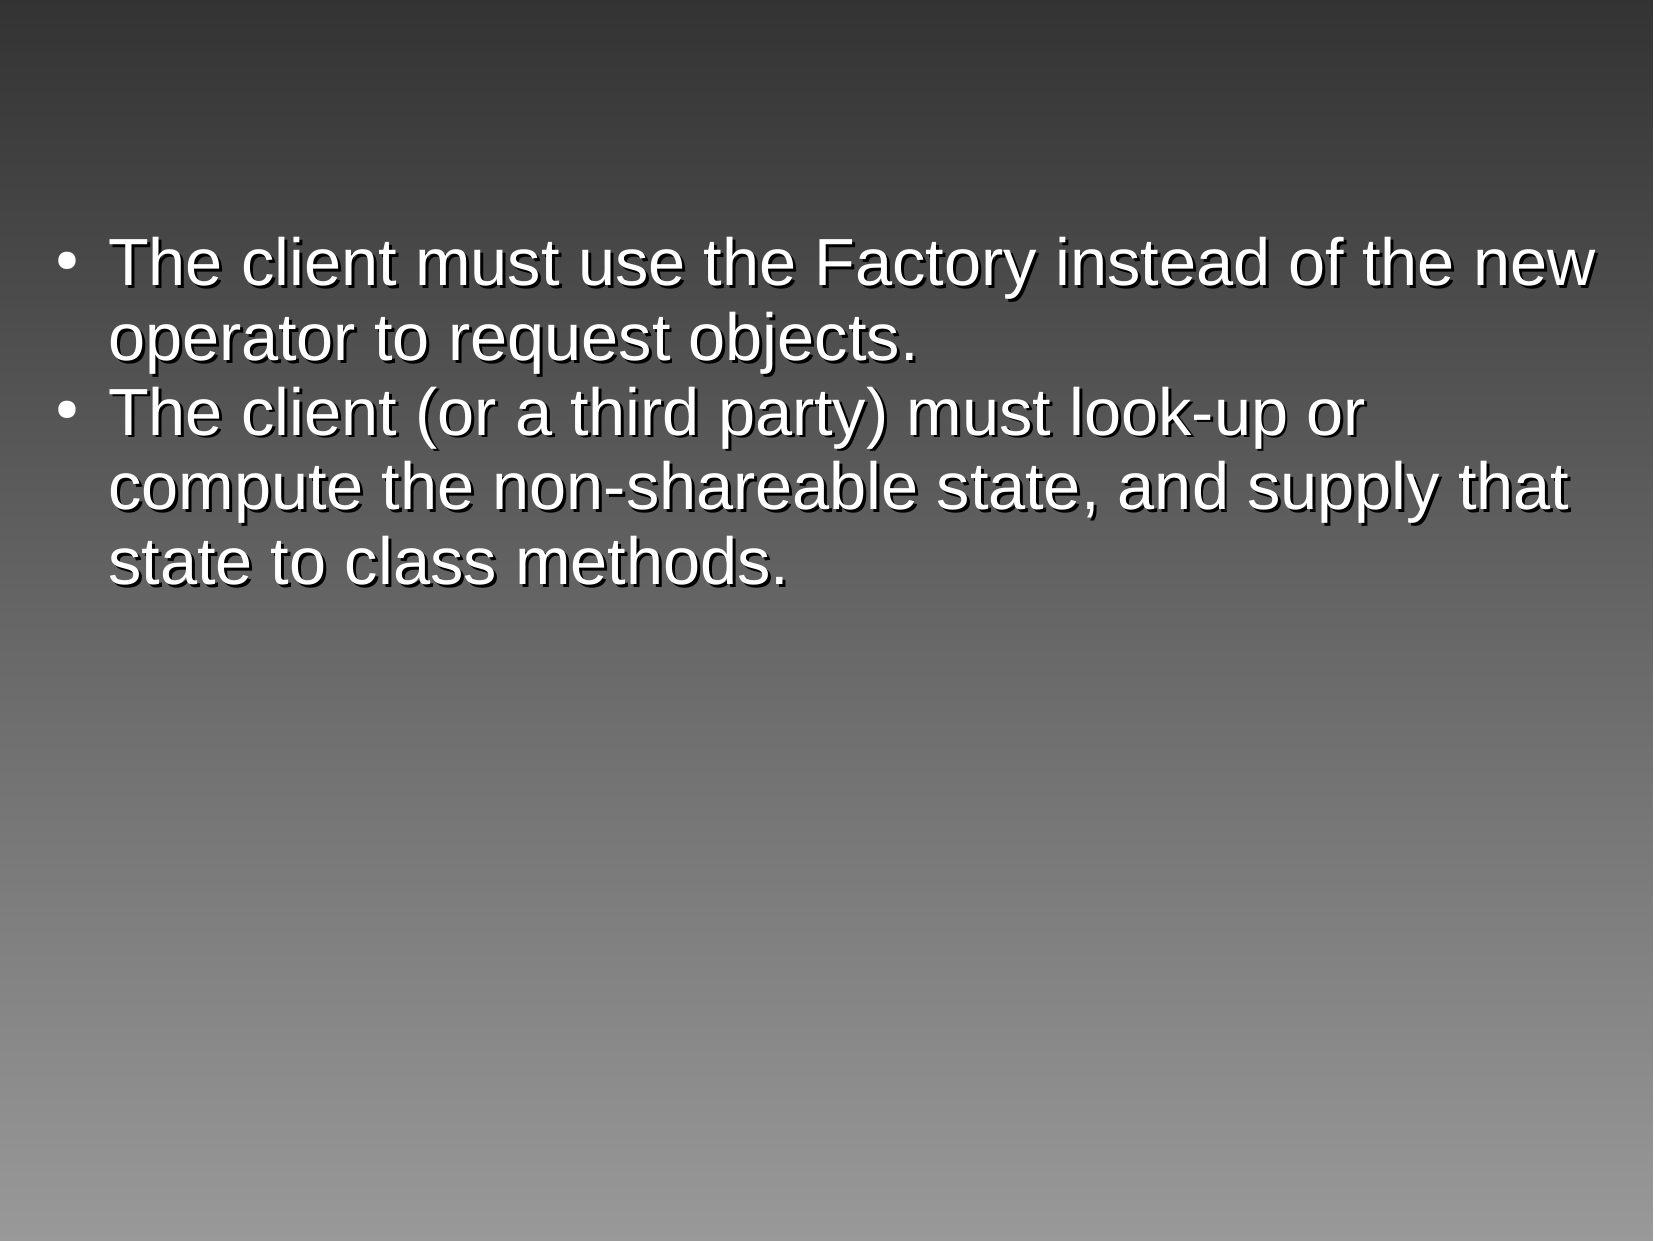

#
The client must use the Factory instead of the new operator to request objects.
The client (or a third party) must look-up or compute the non-shareable state, and supply that state to class methods.